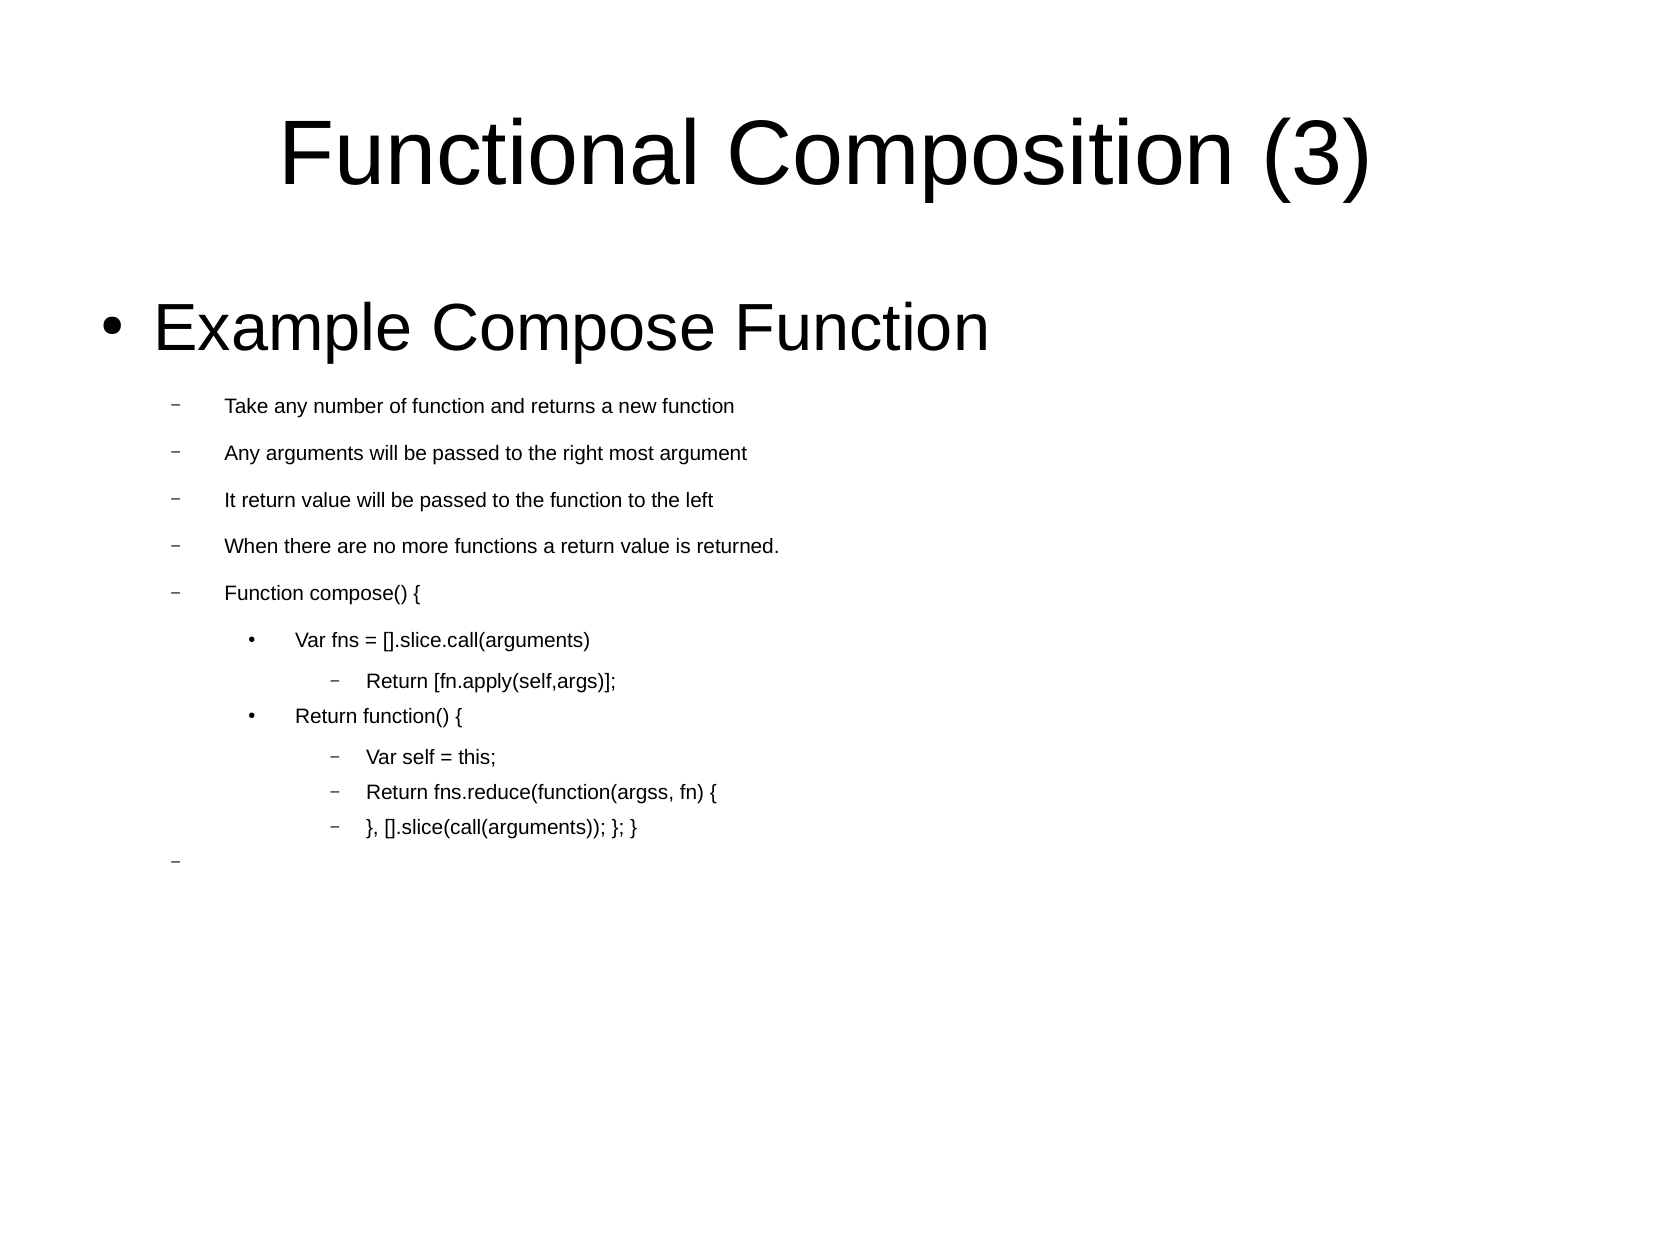

# Functional Composition (3)
Example Compose Function
Take any number of function and returns a new function
Any arguments will be passed to the right most argument
It return value will be passed to the function to the left
When there are no more functions a return value is returned.
Function compose() {
Var fns = [].slice.call(arguments)
Return [fn.apply(self,args)];
Return function() {
Var self = this;
Return fns.reduce(function(argss, fn) {
}, [].slice(call(arguments)); }; }